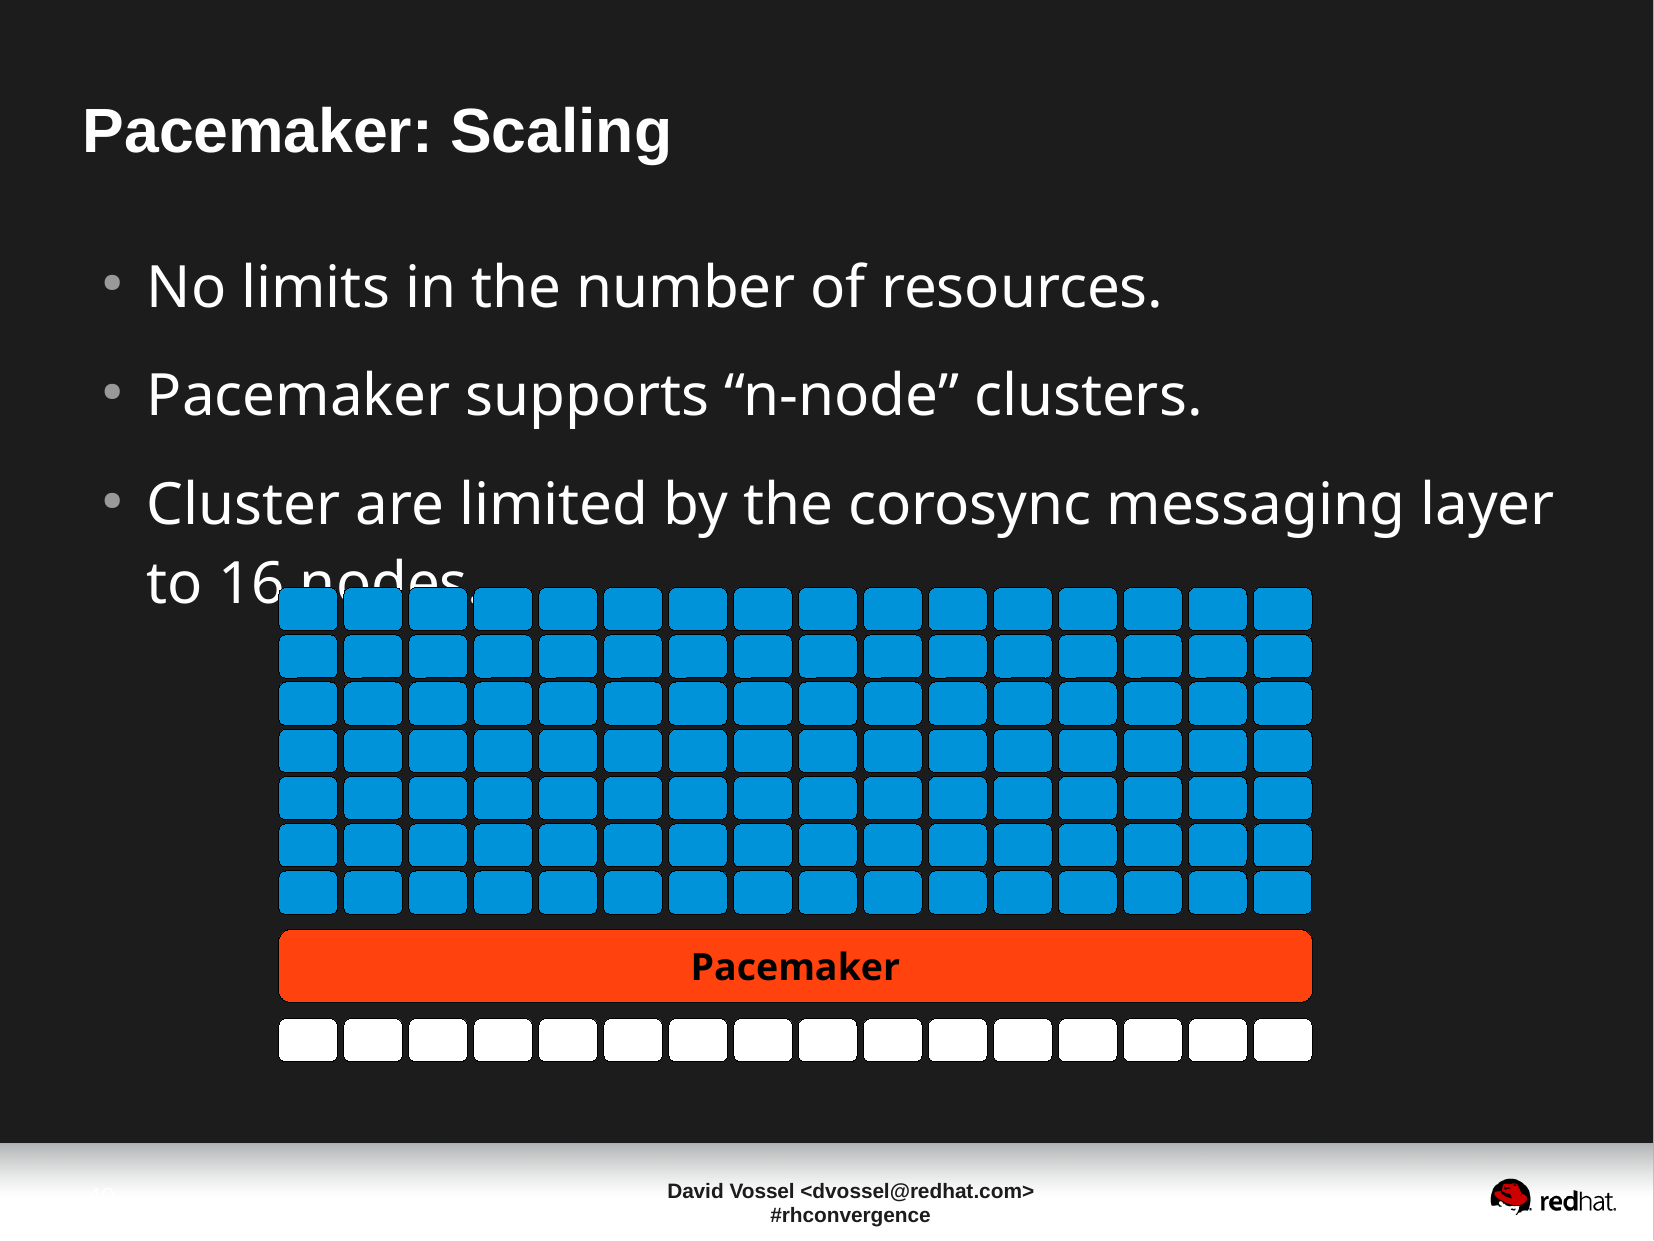

# Pacemaker: Scaling
No limits in the number of resources.
Pacemaker supports “n-node” clusters.
Cluster are limited by the corosync messaging layer to 16 nodes.
Pacemaker